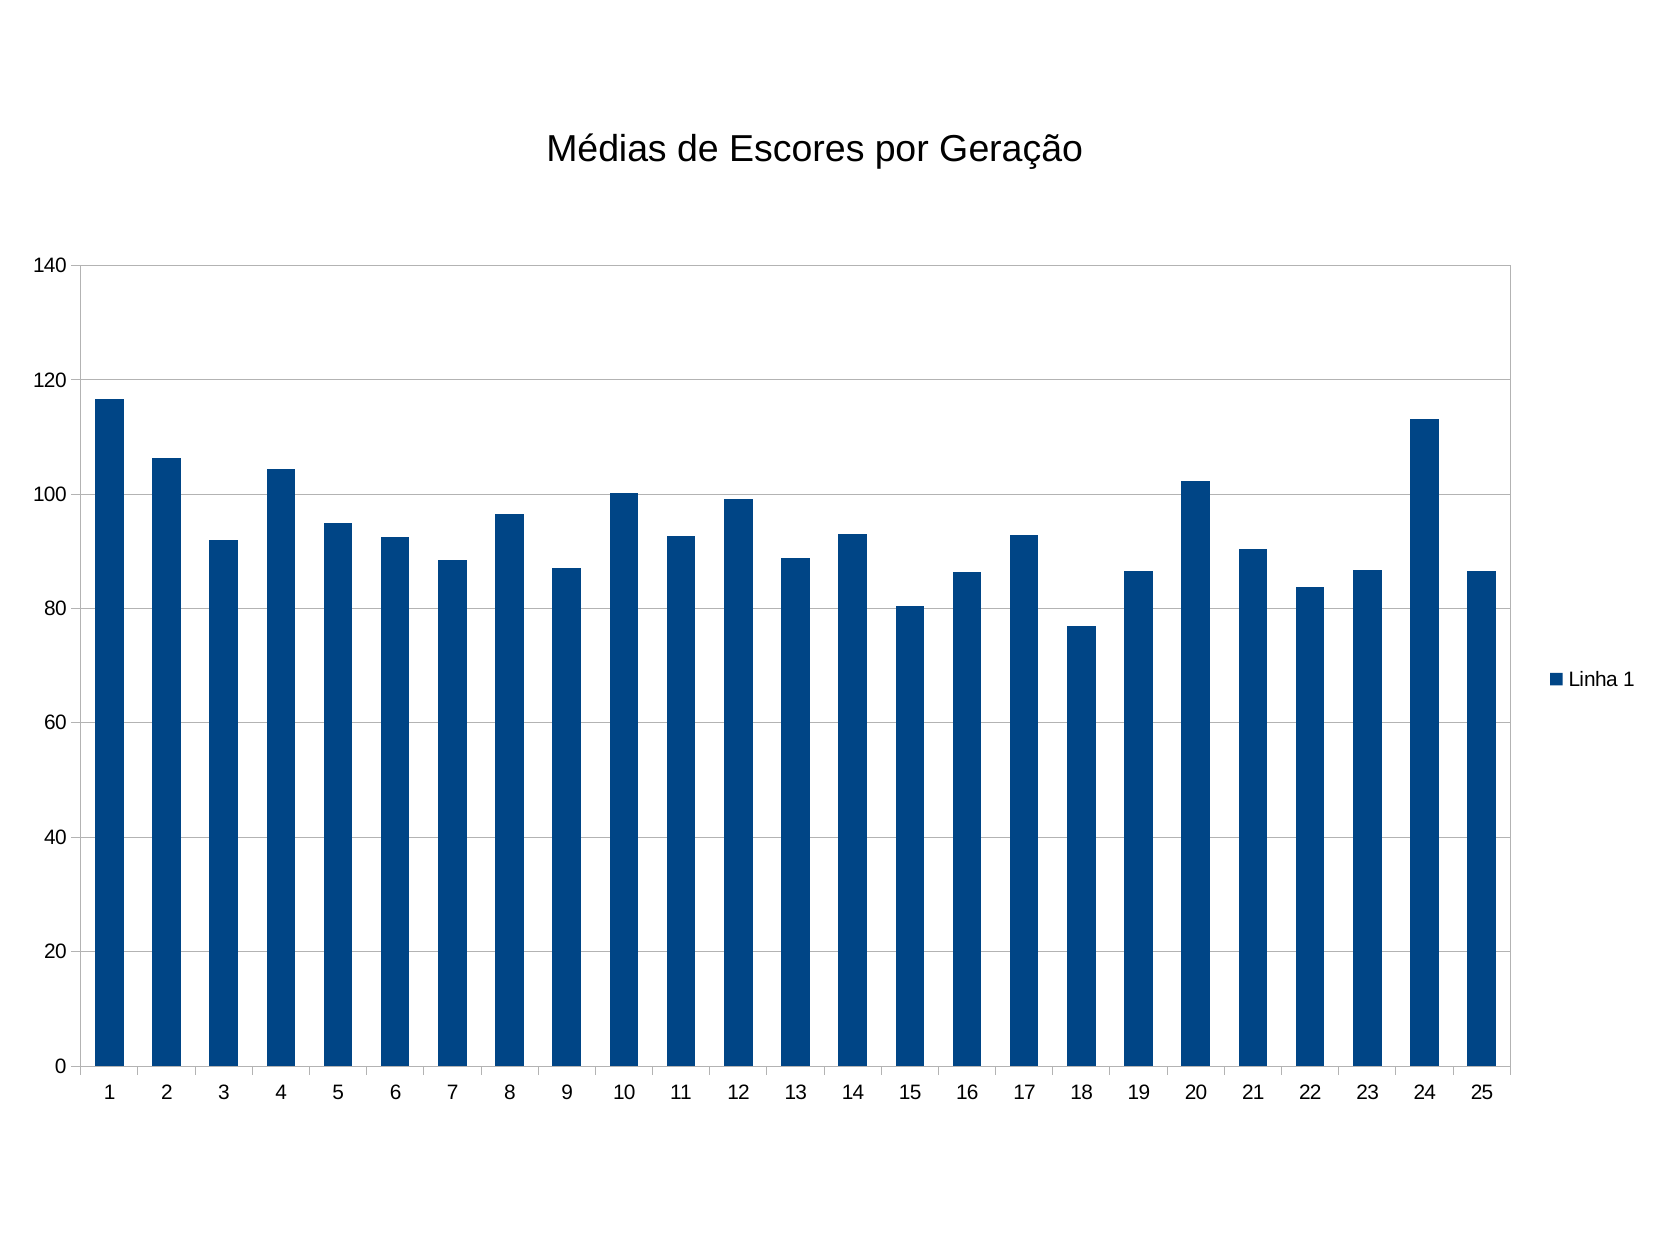

Médias de Escores por Geração
### Chart
| Category | Linha 1 |
|---|---|
| 1 | 116.72 |
| 2 | 106.28 |
| 3 | 92.0191304347826 |
| 4 | 104.44 |
| 5 | 94.96 |
| 6 | 92.52 |
| 7 | 88.56 |
| 8 | 96.6 |
| 9 | 87.12 |
| 10 | 100.28 |
| 11 | 92.76 |
| 12 | 99.2 |
| 13 | 88.8 |
| 14 | 93.04 |
| 15 | 80.52 |
| 16 | 86.44 |
| 17 | 92.92 |
| 18 | 77.04 |
| 19 | 86.64 |
| 20 | 102.24 |
| 21 | 90.52 |
| 22 | 83.76 |
| 23 | 86.68 |
| 24 | 113.24 |
| 25 | 86.56 |